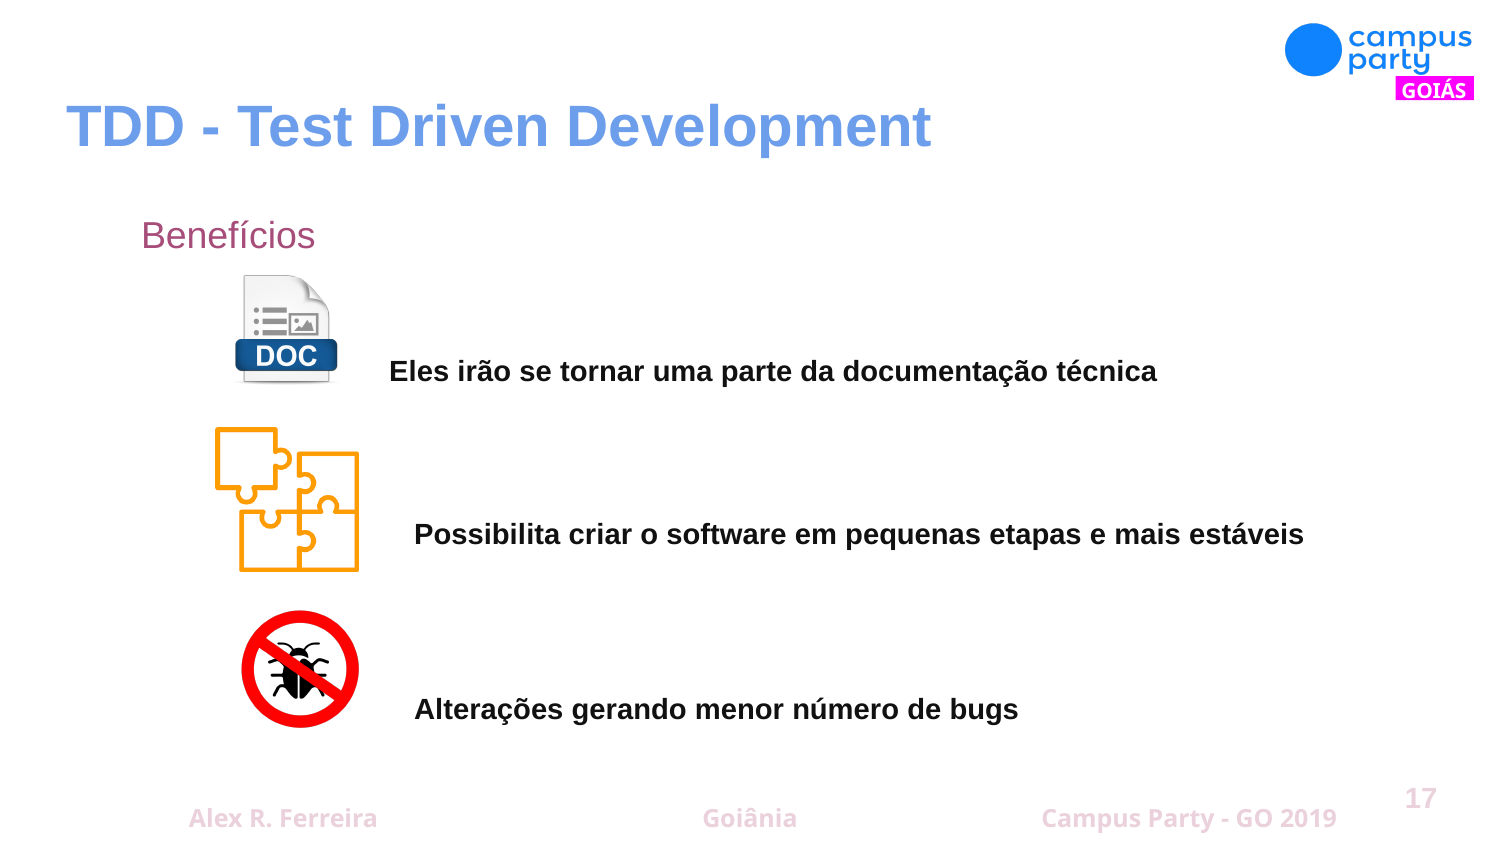

# TDD - Test Driven Development
Benefícios
Eles irão se tornar uma parte da documentação técnica
Possibilita criar o software em pequenas etapas e mais estáveis
Alterações gerando menor número de bugs